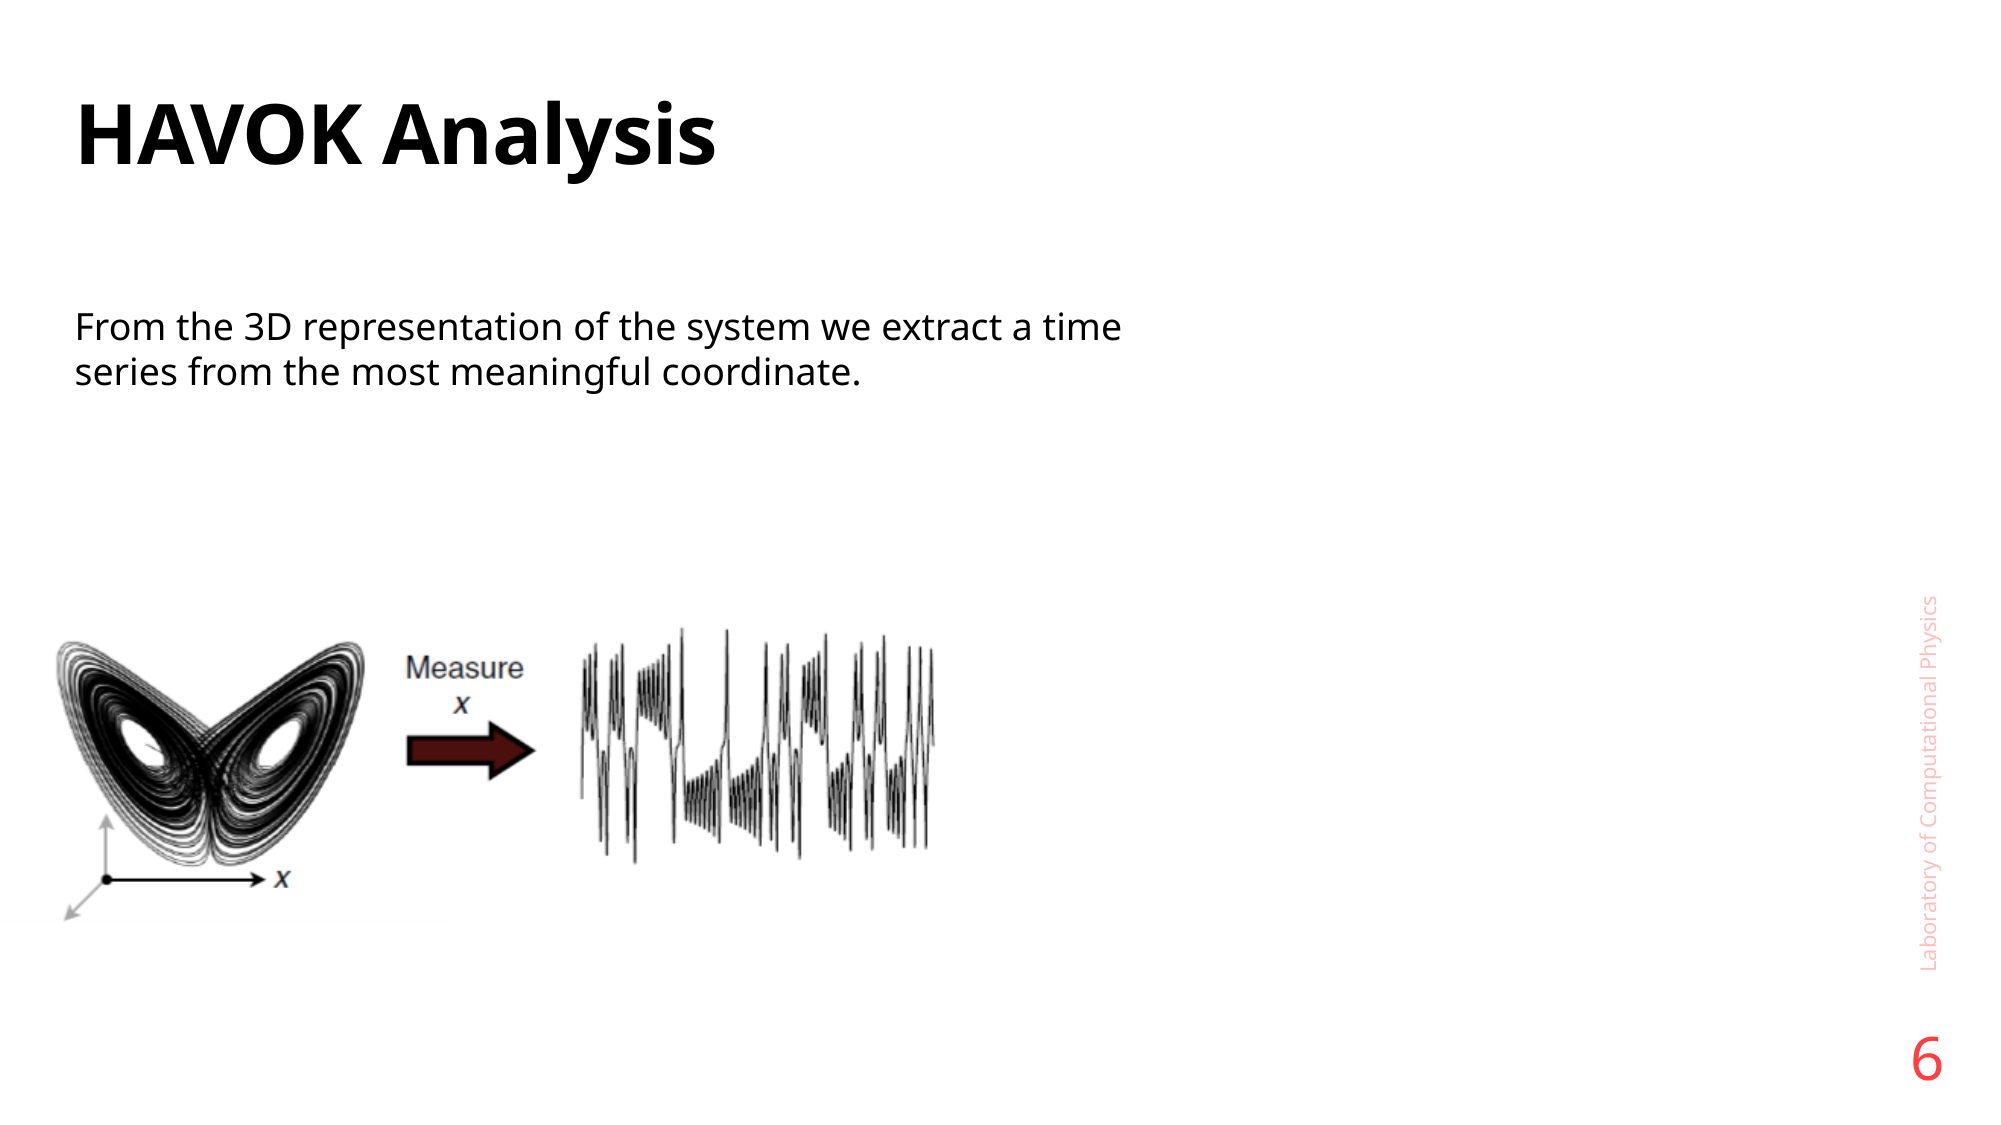

# HAVOK Analysis
From the 3D representation of the system we extract a time series from the most meaningful coordinate.
Laboratory of Computational Physics
6